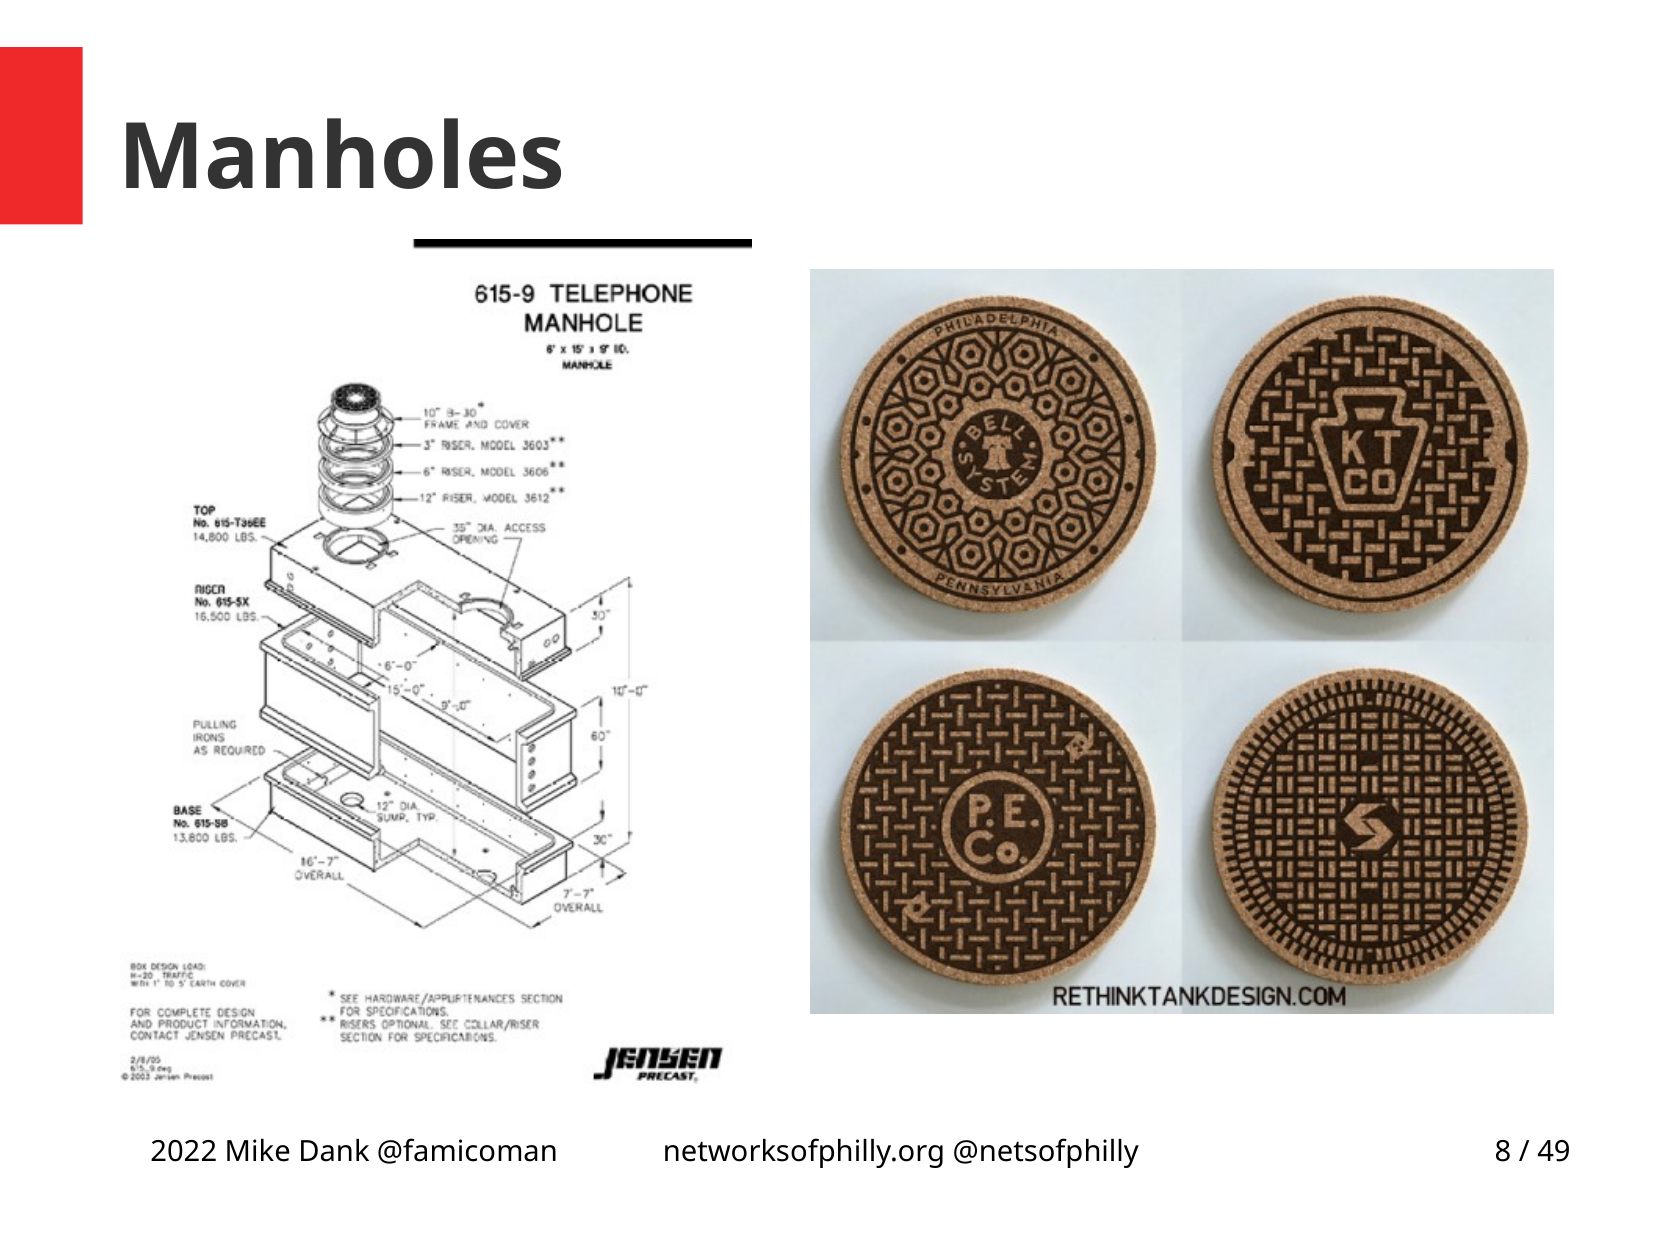

# Manholes
2022 Mike Dank @famicoman networksofphilly.org @netsofphilly
8